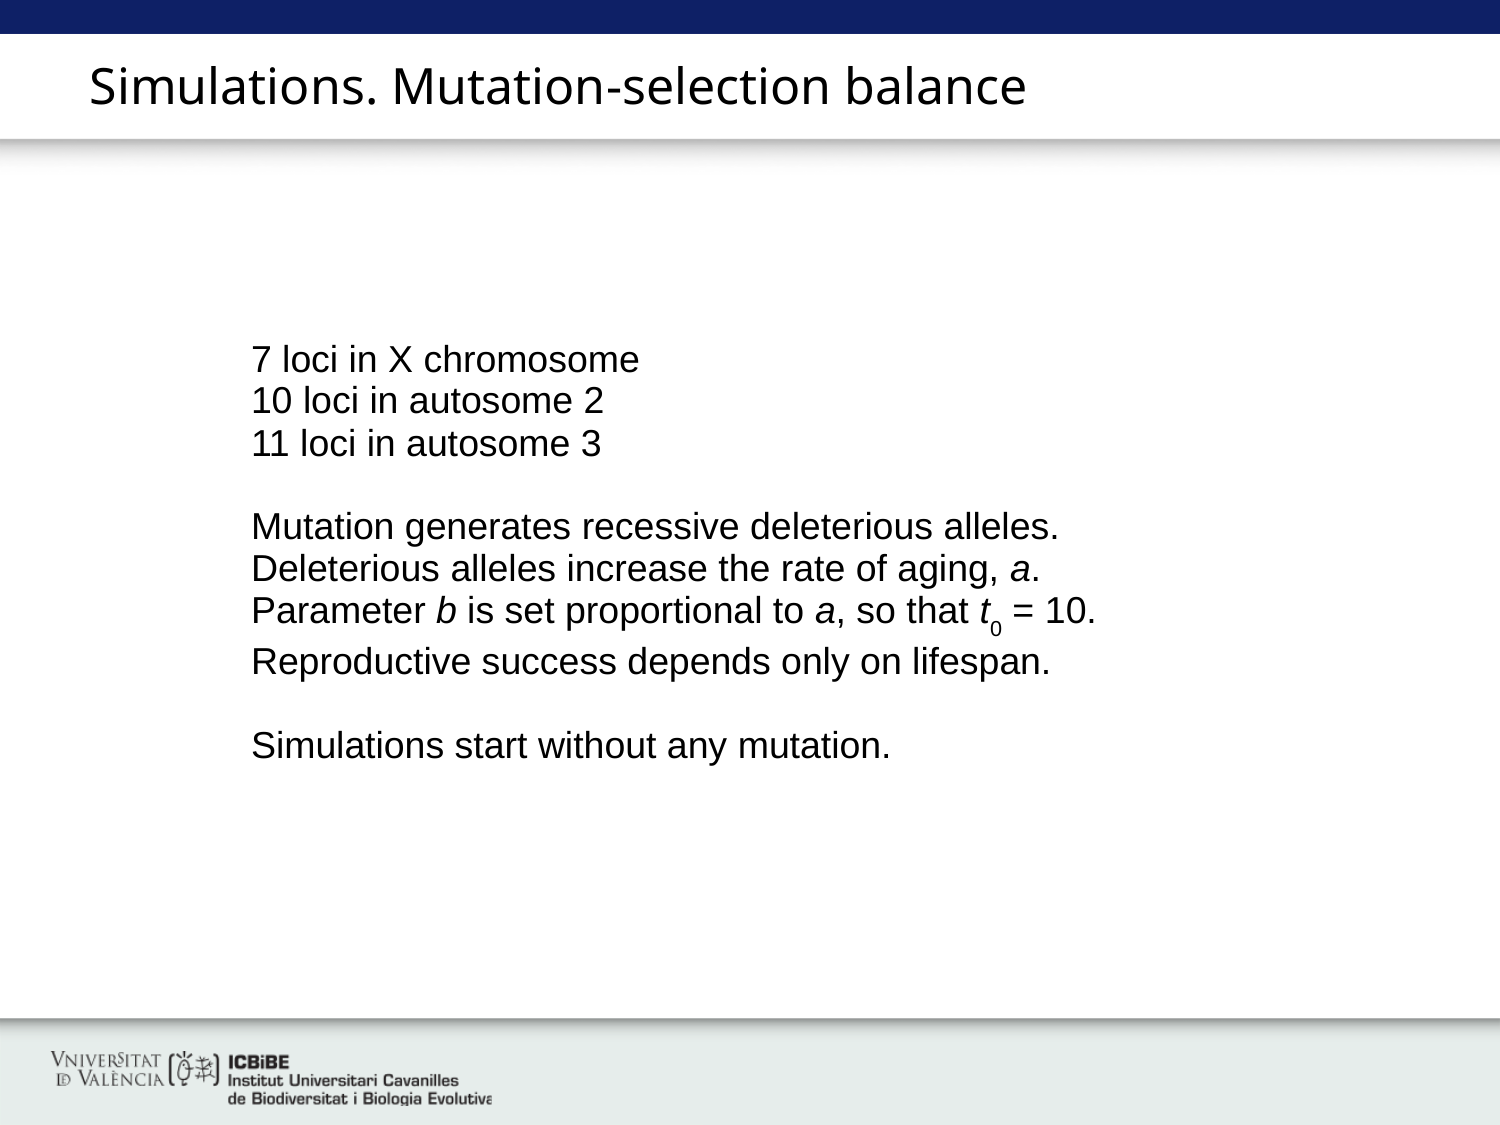

# Simulations. Mutation-selection balance
7 loci in X chromosome
10 loci in autosome 2
11 loci in autosome 3
Mutation generates recessive deleterious alleles.
Deleterious alleles increase the rate of aging, a.
Parameter b is set proportional to a, so that t0 = 10.
Reproductive success depends only on lifespan.
Simulations start without any mutation.